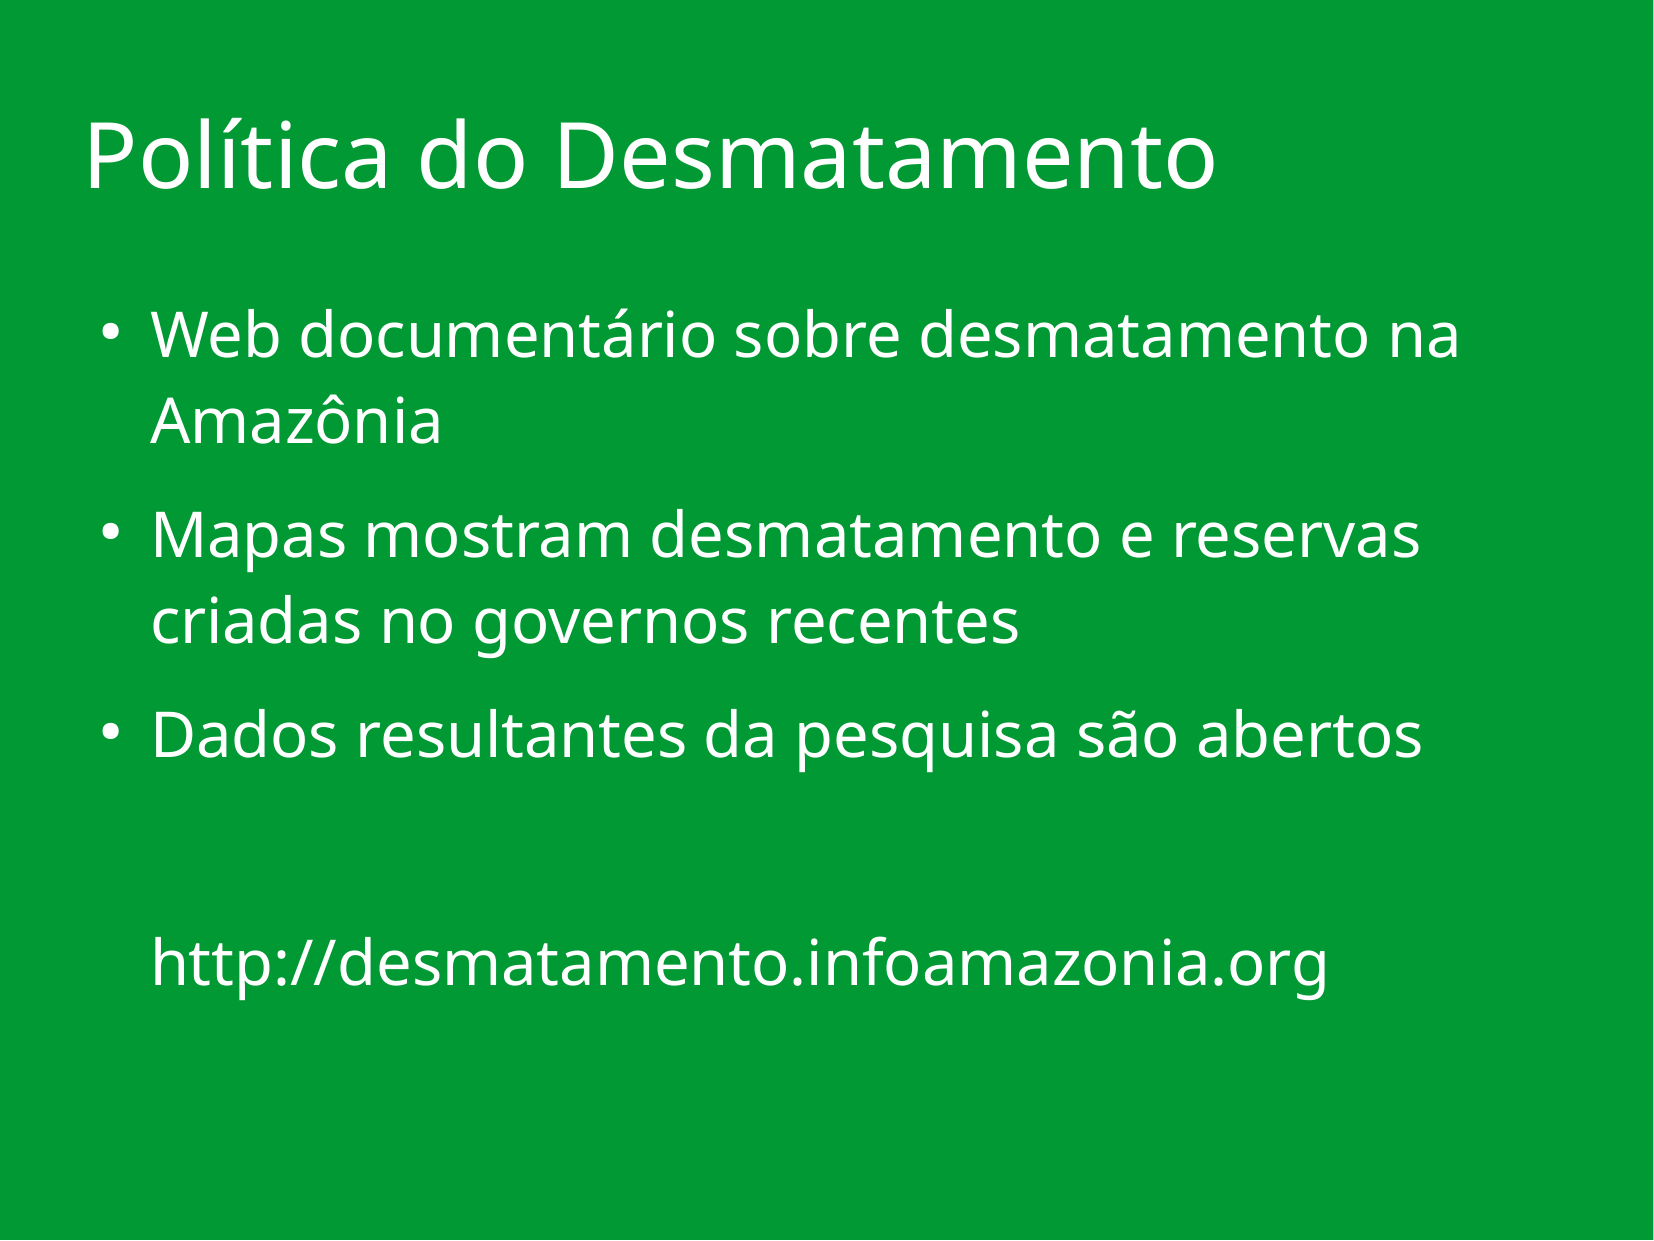

# Política do Desmatamento
Web documentário sobre desmatamento na Amazônia
Mapas mostram desmatamento e reservas criadas no governos recentes
Dados resultantes da pesquisa são abertos
http://desmatamento.infoamazonia.org